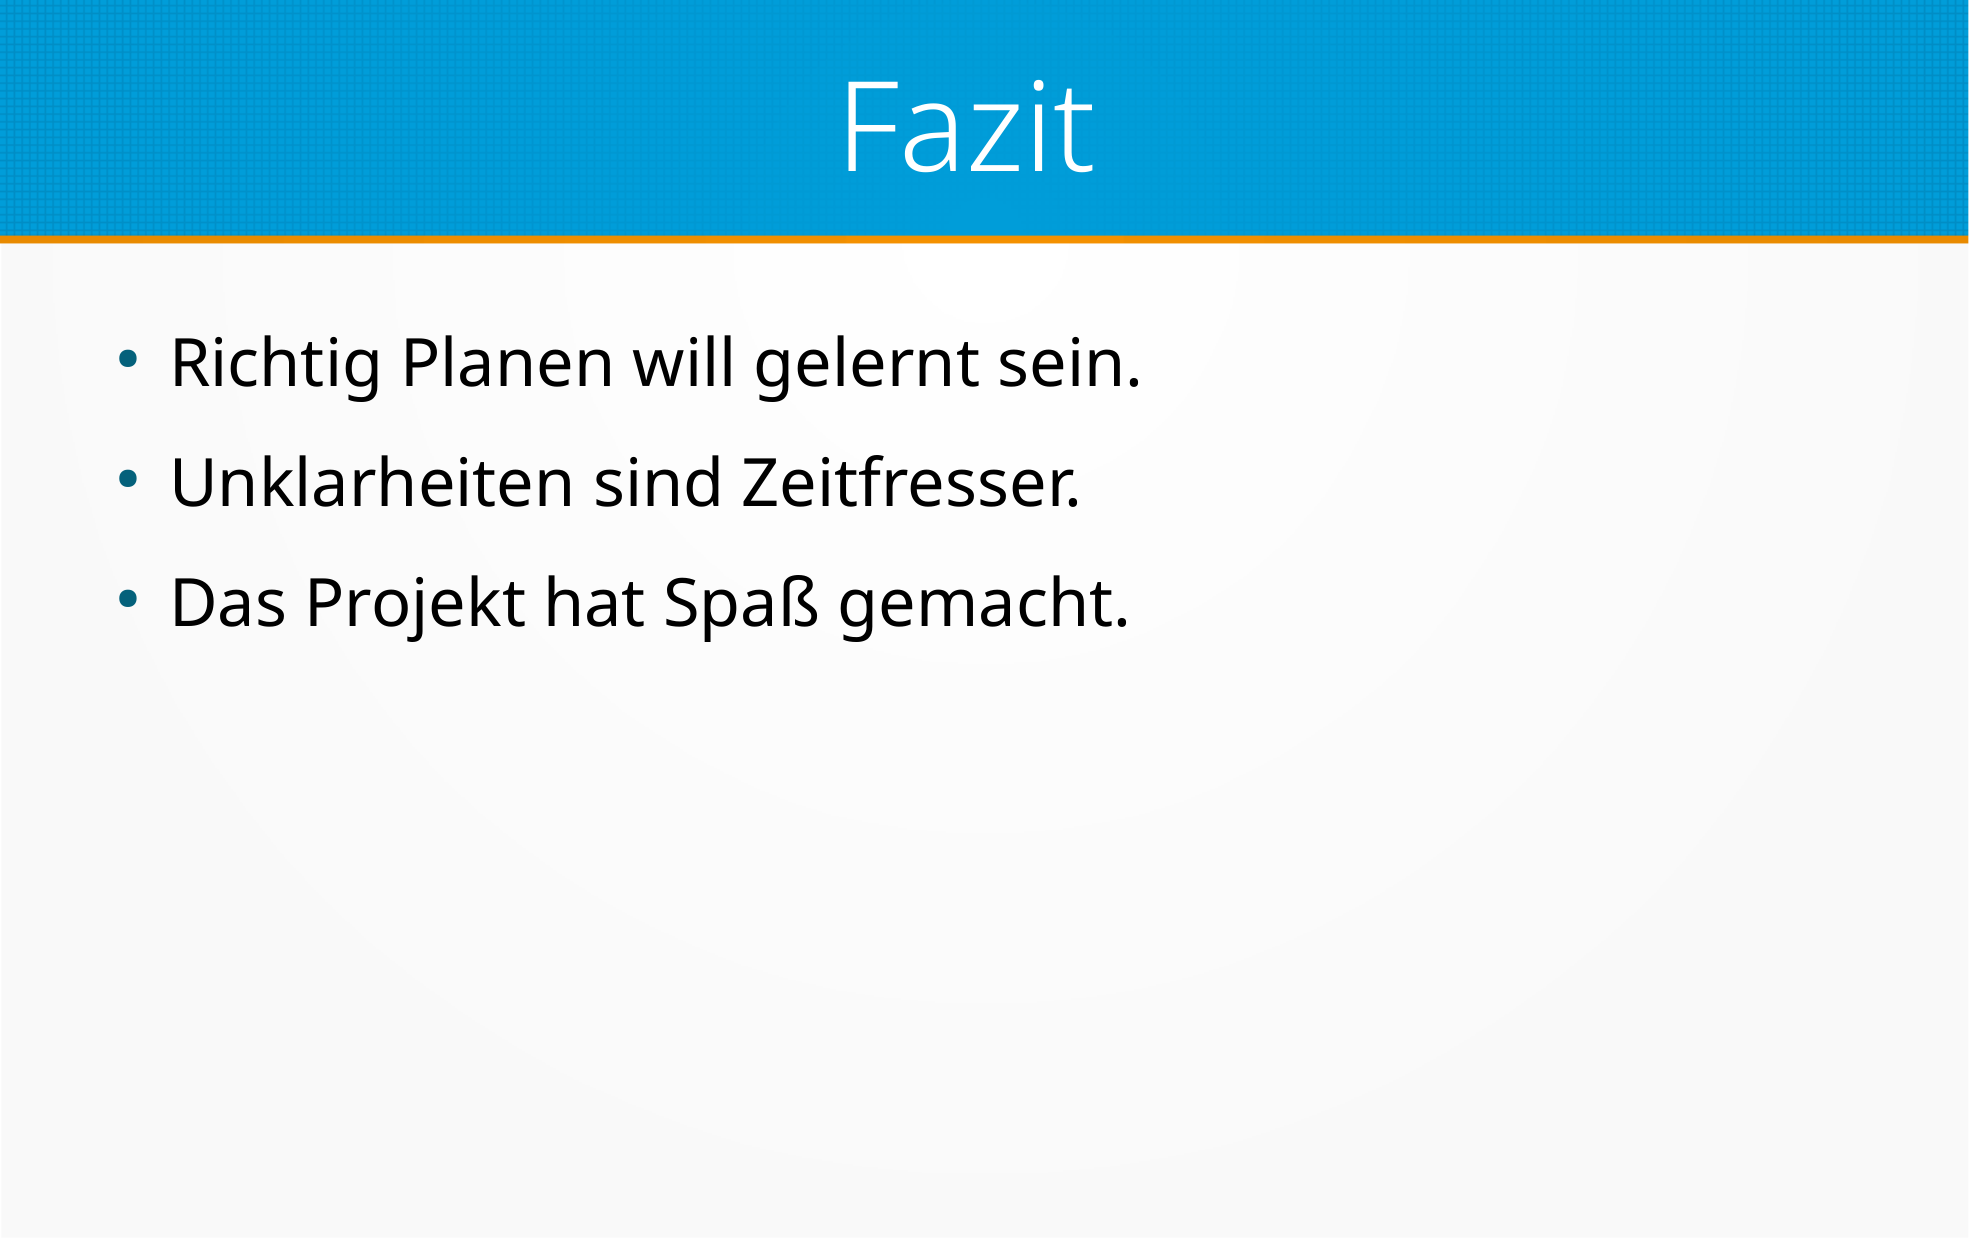

# Fazit
Richtig Planen will gelernt sein.
Unklarheiten sind Zeitfresser.
Das Projekt hat Spaß gemacht.